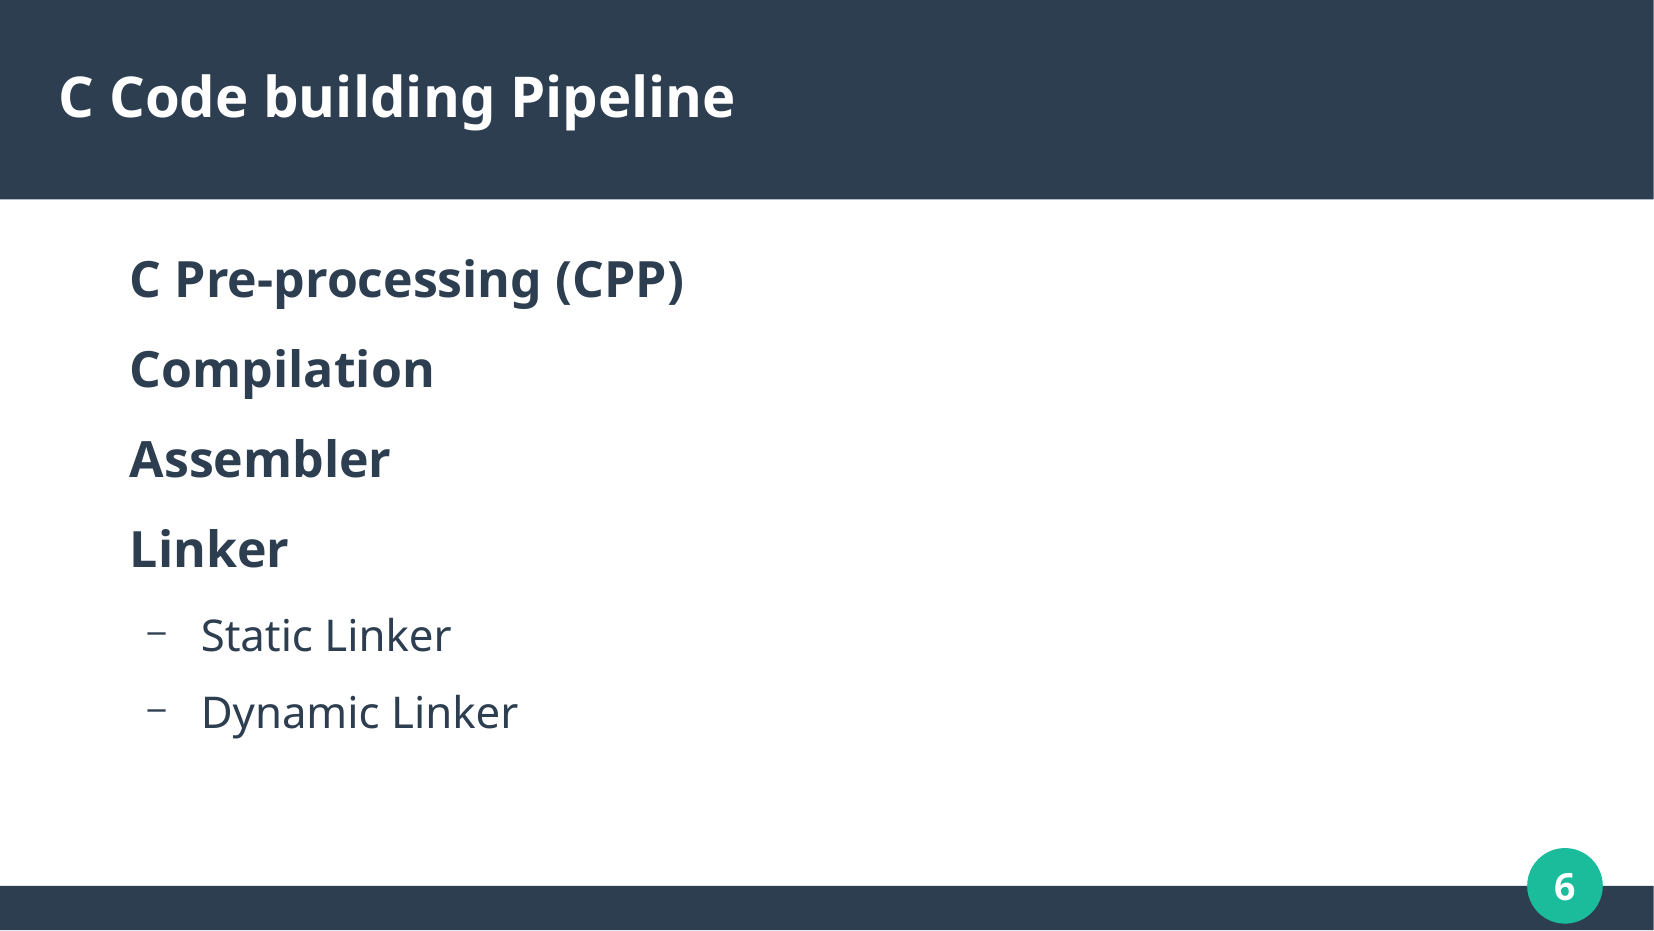

# C Code building Pipeline
C Pre-processing (CPP)
Compilation
Assembler
Linker
Static Linker
Dynamic Linker